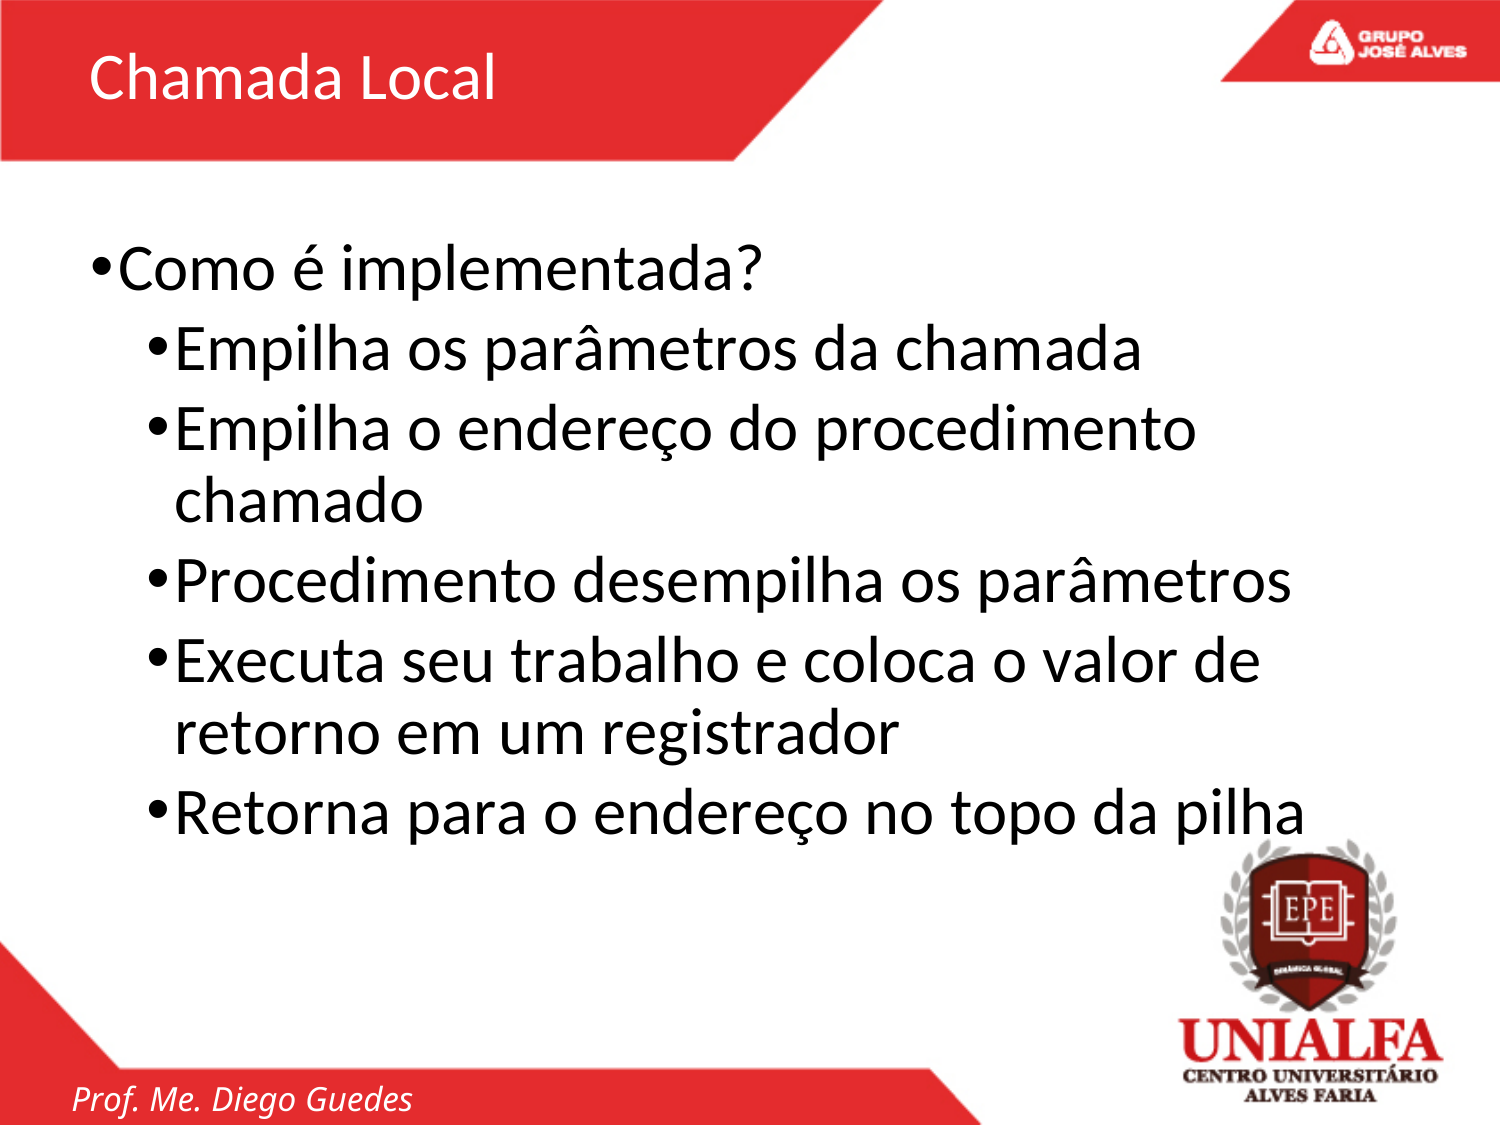

Chamada Local
# Como é implementada?
Empilha os parâmetros da chamada
Empilha o endereço do procedimento chamado
Procedimento desempilha os parâmetros
Executa seu trabalho e coloca o valor de retorno em um registrador
Retorna para o endereço no topo da pilha
Prof. Me. Diego Guedes